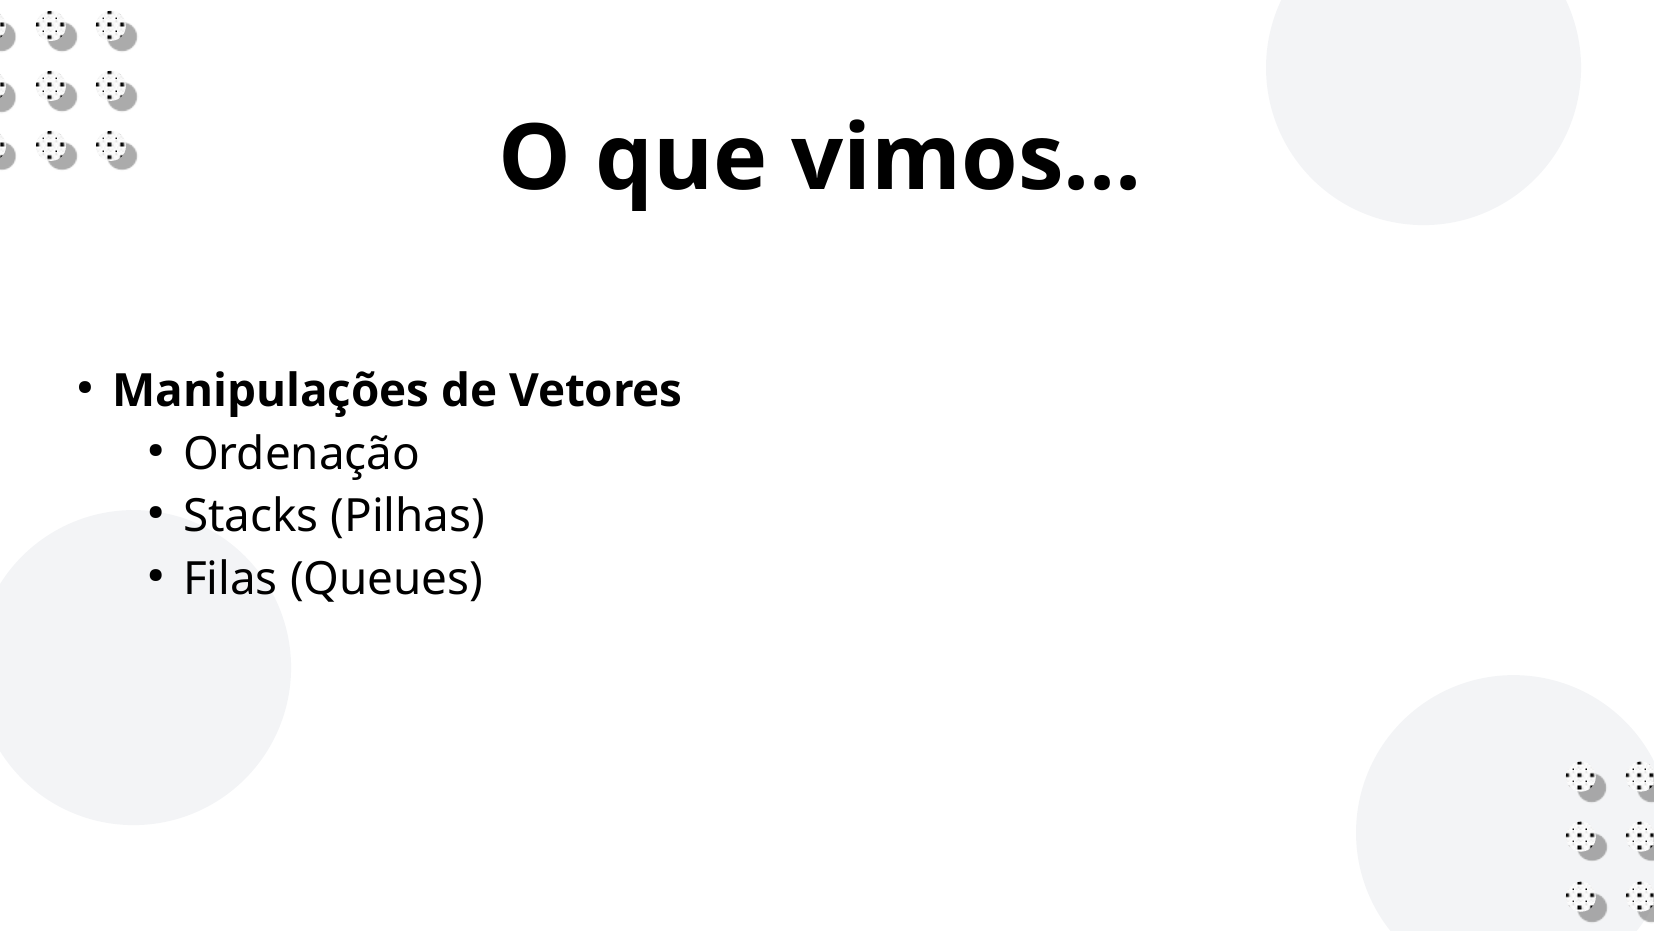

# O que vimos...
Manipulações de Vetores
Ordenação
Stacks (Pilhas)
Filas (Queues)